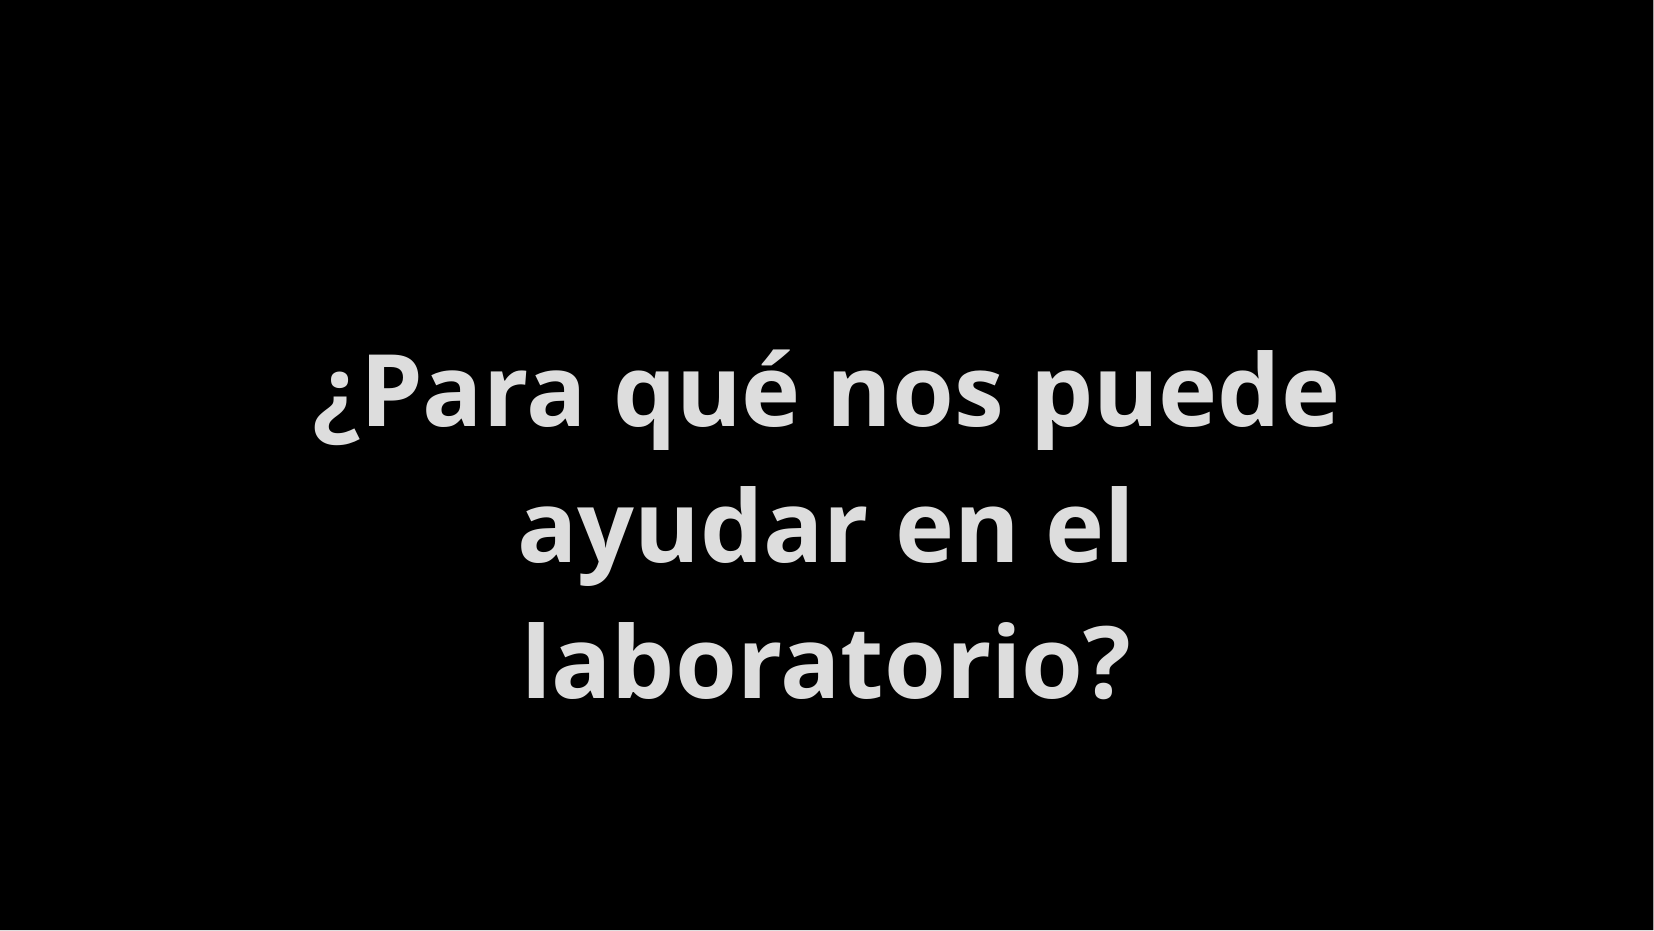

¿Para qué nos puede ayudar en el laboratorio?